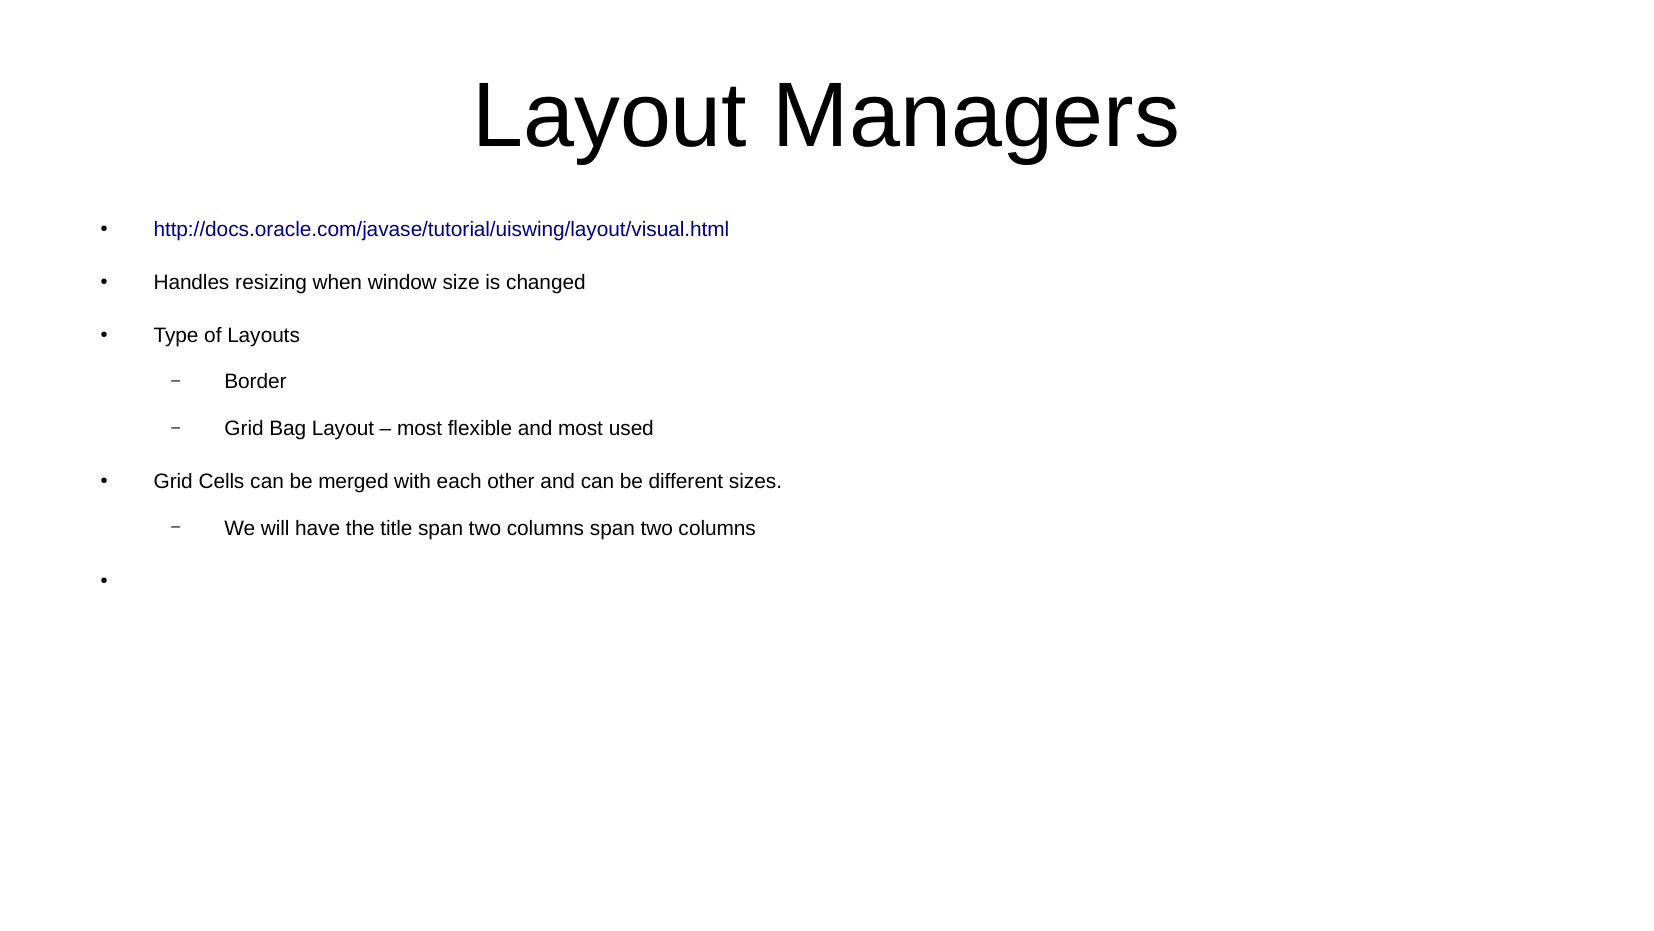

# Layout Managers
http://docs.oracle.com/javase/tutorial/uiswing/layout/visual.html
Handles resizing when window size is changed
Type of Layouts
Border
Grid Bag Layout – most flexible and most used
Grid Cells can be merged with each other and can be different sizes.
We will have the title span two columns span two columns